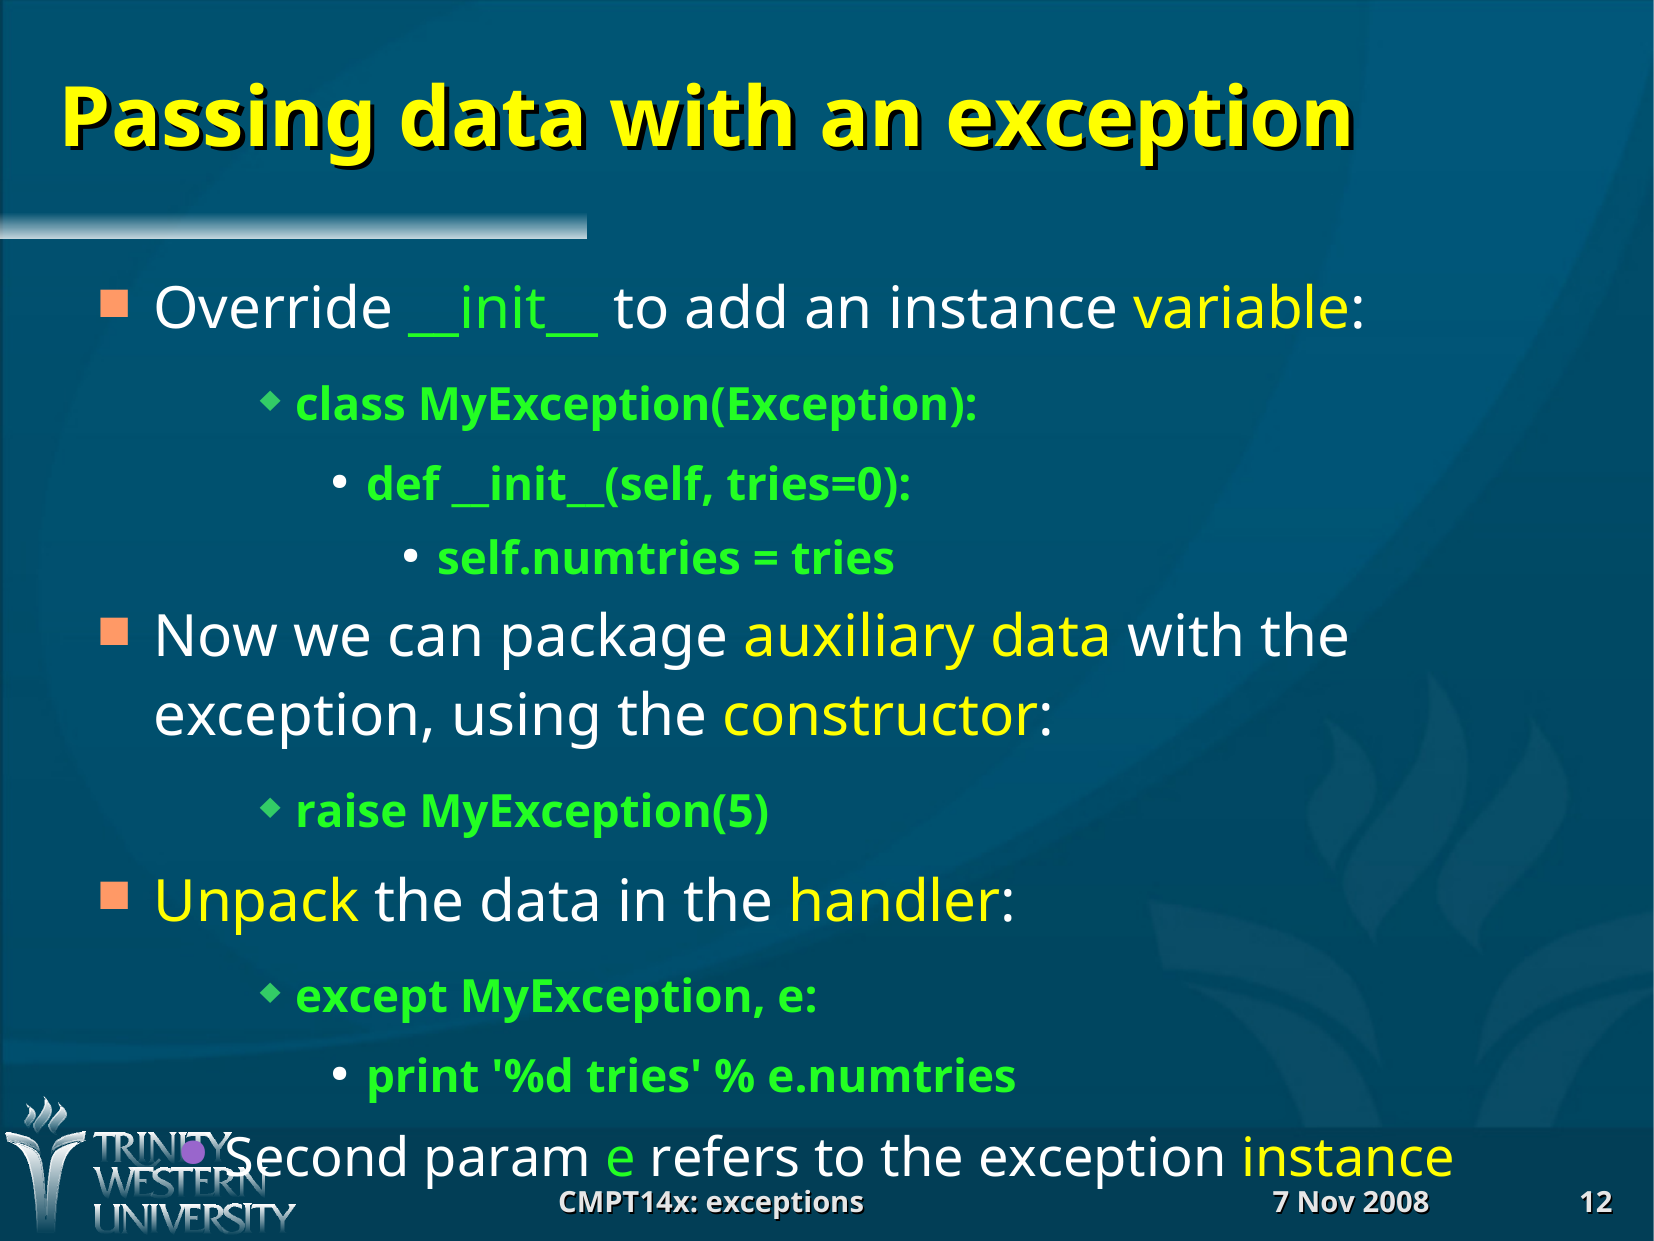

# Passing data with an exception
Override __init__ to add an instance variable:
class MyException(Exception):
def __init__(self, tries=0):
self.numtries = tries
Now we can package auxiliary data with the exception, using the constructor:
raise MyException(5)
Unpack the data in the handler:
except MyException, e:
print '%d tries' % e.numtries
Second param e refers to the exception instance
CMPT14x: exceptions
7 Nov 2008
12